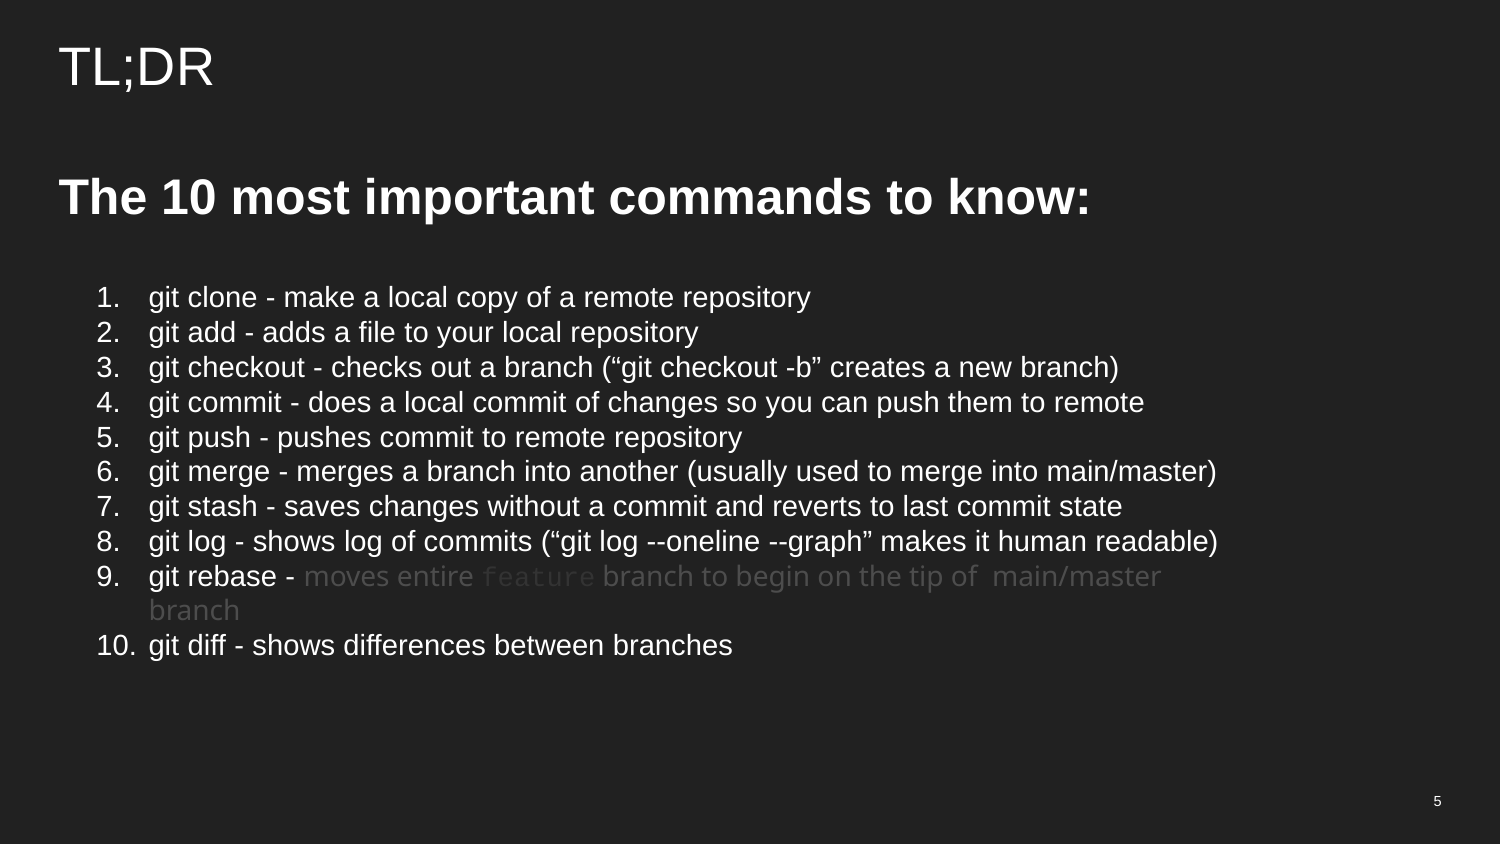

TL;DR
# The 10 most important commands to know:
git clone - make a local copy of a remote repository
git add - adds a file to your local repository
git checkout - checks out a branch (“git checkout -b” creates a new branch)
git commit - does a local commit of changes so you can push them to remote
git push - pushes commit to remote repository
git merge - merges a branch into another (usually used to merge into main/master)
git stash - saves changes without a commit and reverts to last commit state
git log - shows log of commits (“git log --oneline --graph” makes it human readable)
git rebase - moves entire feature branch to begin on the tip of main/master branch
git diff - shows differences between branches